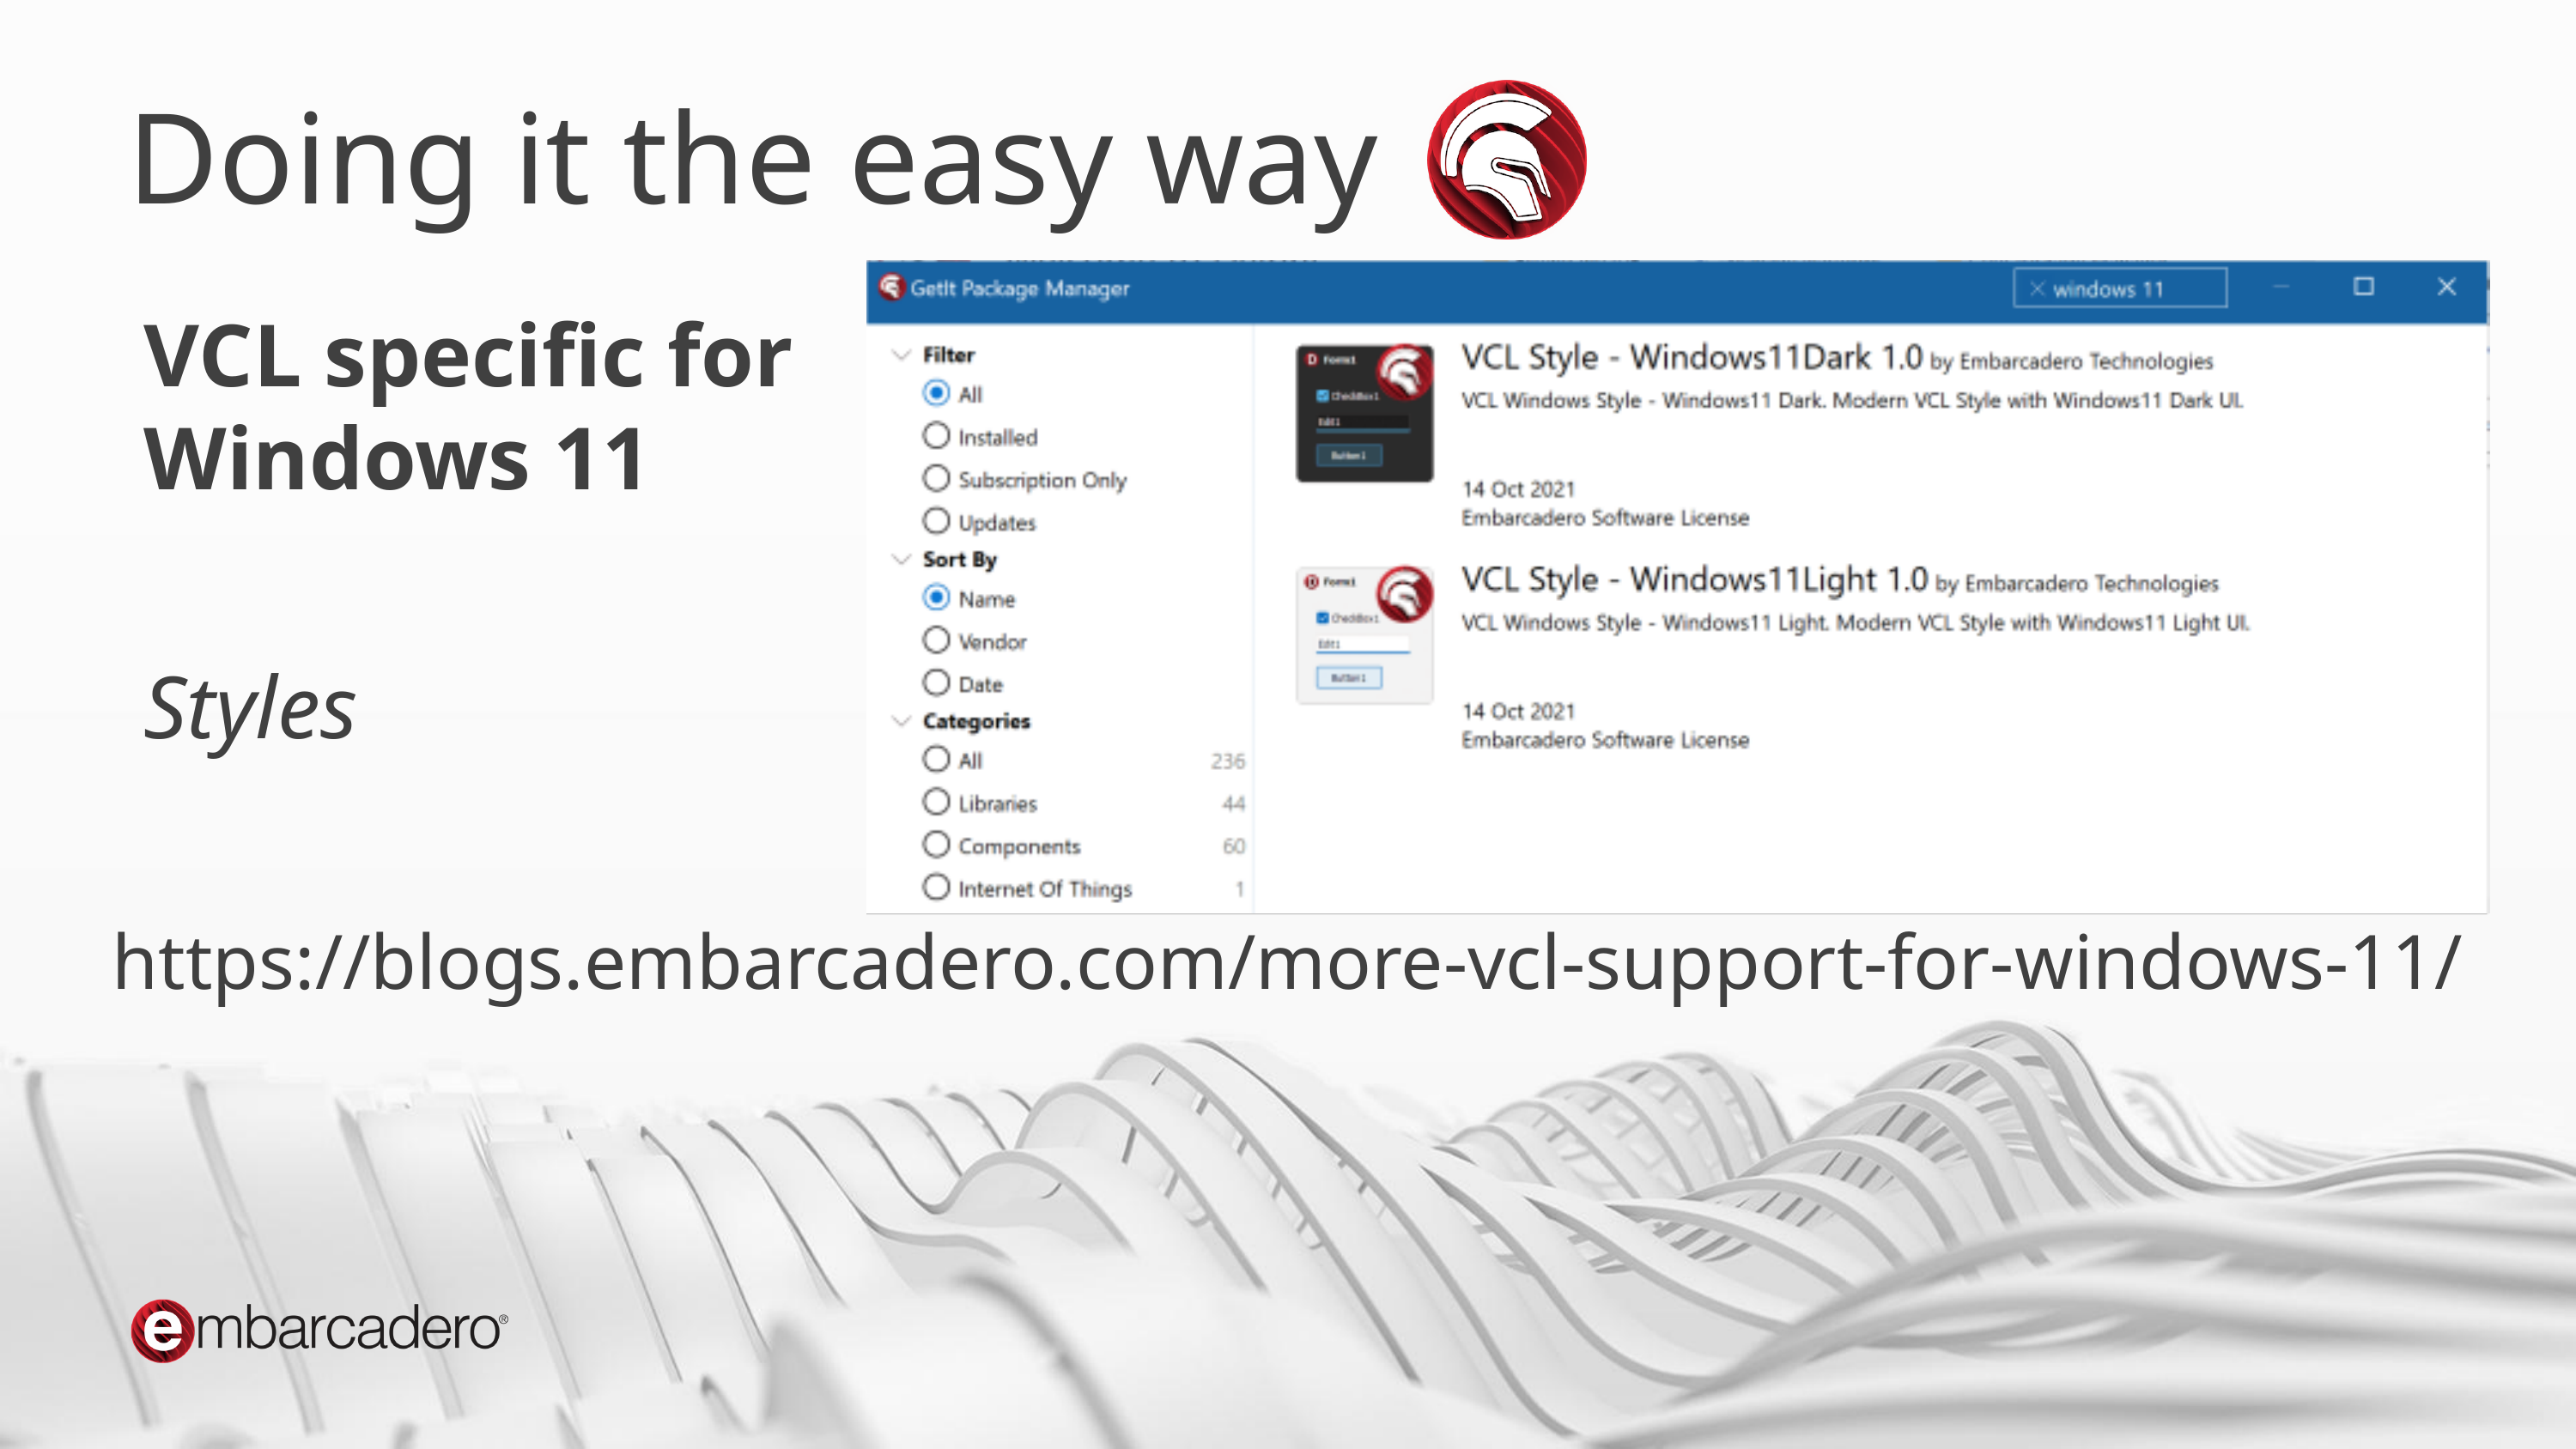

Doing it the easy way
# VCL specific for Windows 11
Styles
https://blogs.embarcadero.com/more-vcl-support-for-windows-11/